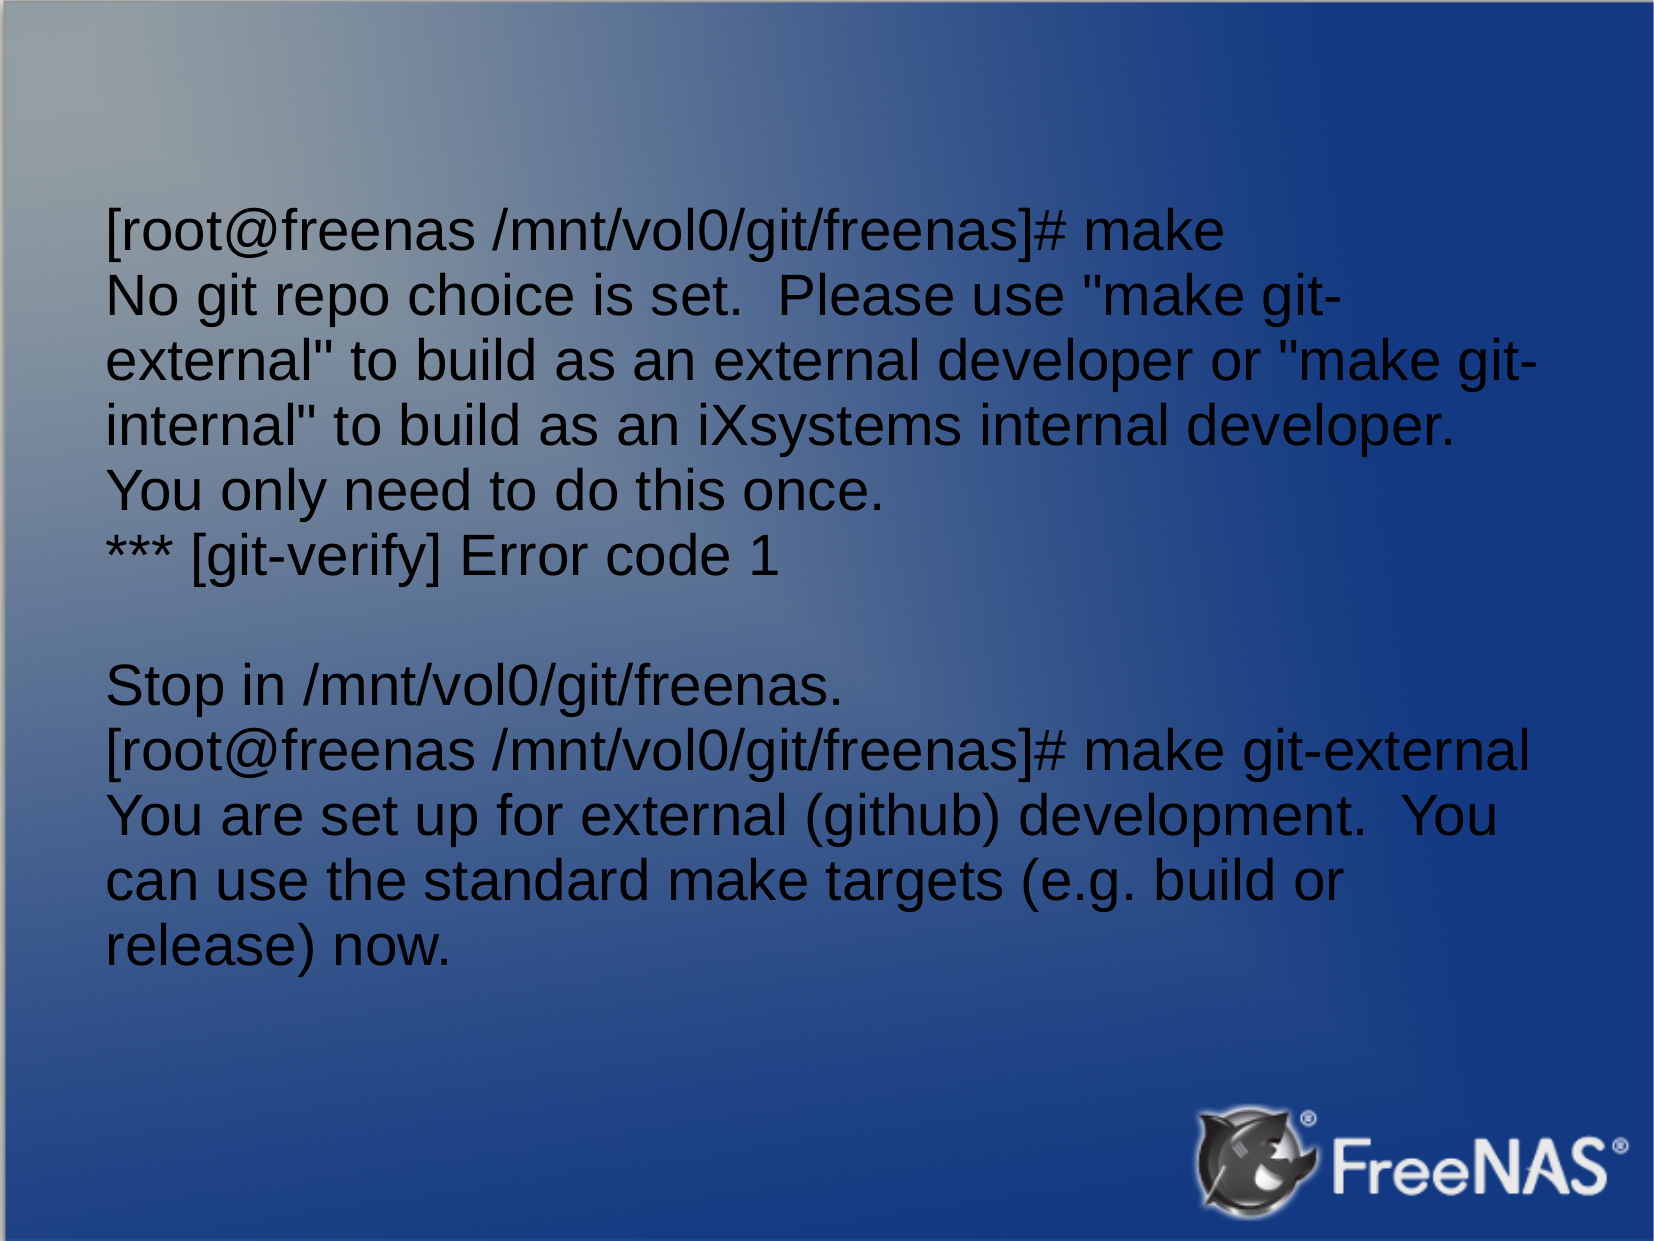

[root@freenas /mnt/vol0/git/freenas]# make
No git repo choice is set. Please use "make git-external" to build as an external developer or "make git-internal" to build as an iXsystems internal developer. You only need to do this once.
*** [git-verify] Error code 1
Stop in /mnt/vol0/git/freenas.
[root@freenas /mnt/vol0/git/freenas]# make git-external
You are set up for external (github) development. You can use the standard make targets (e.g. build or release) now.